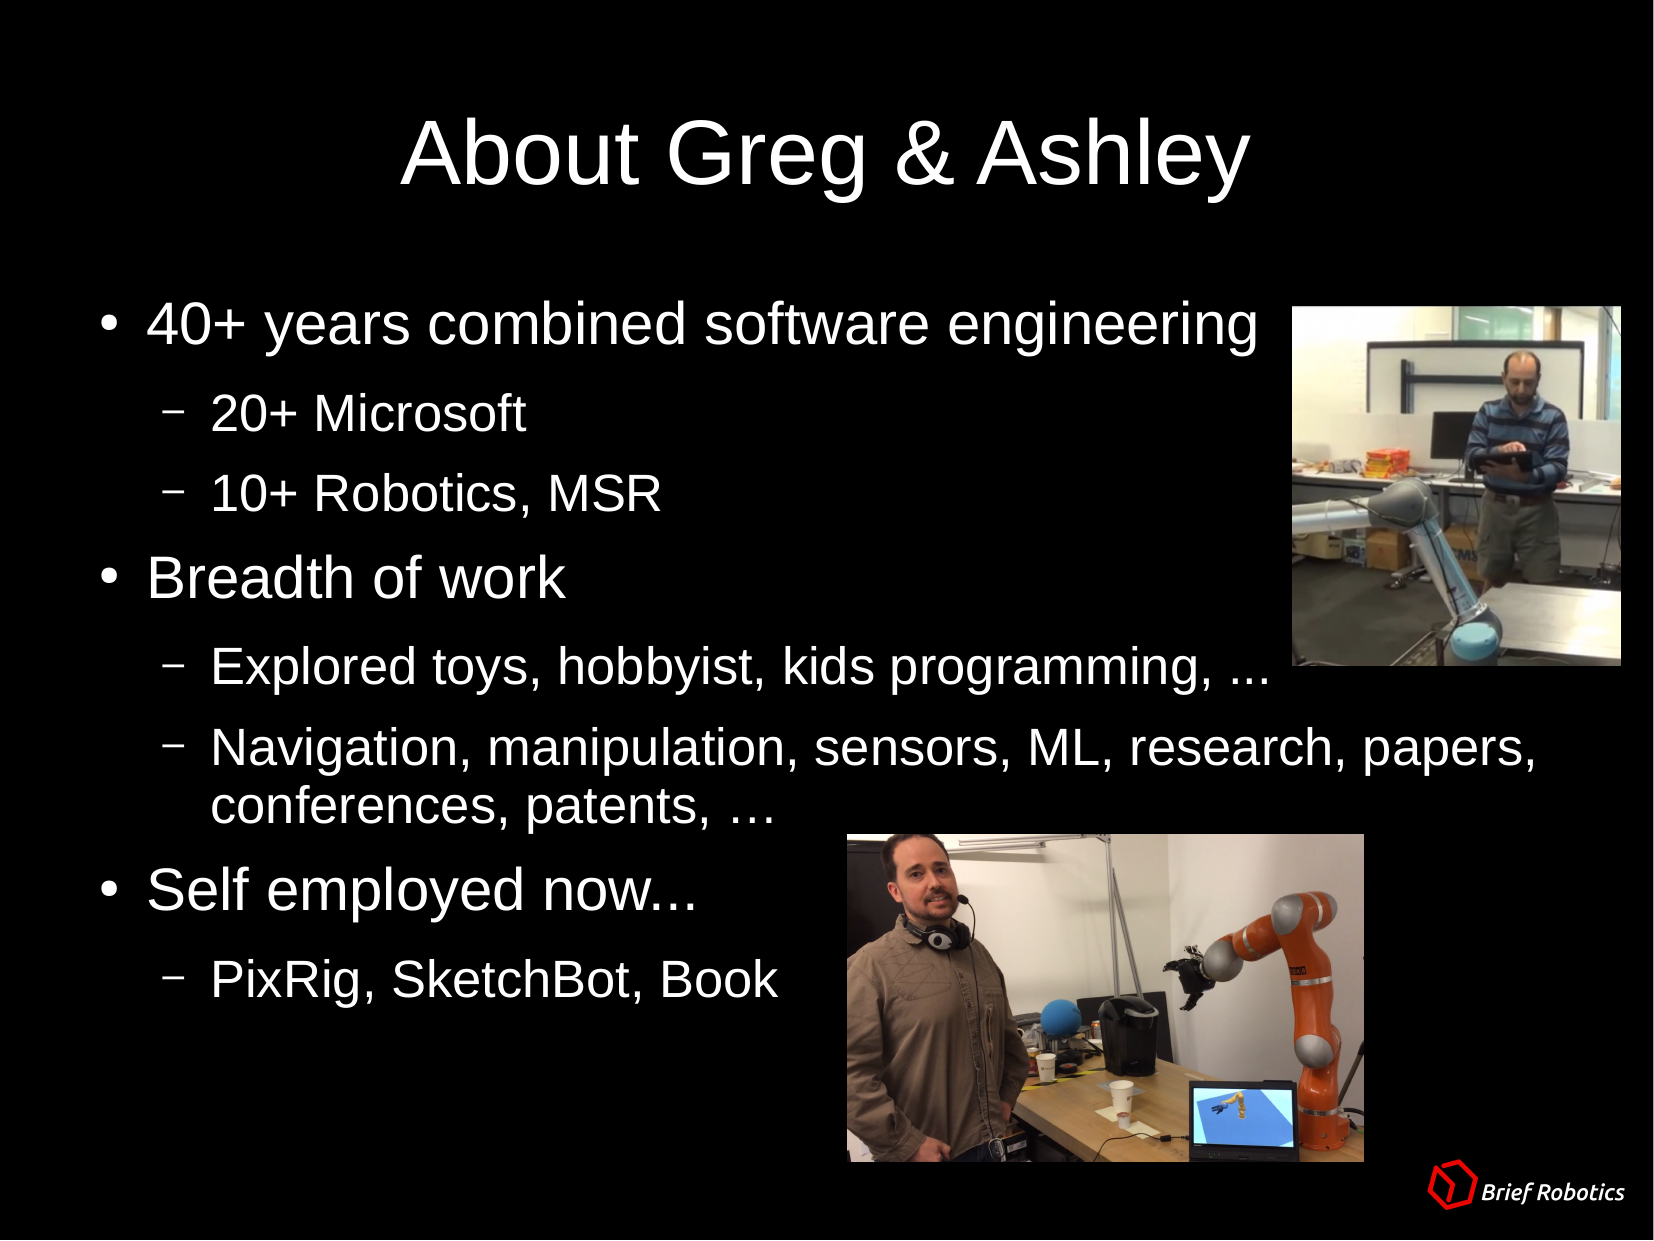

# About Greg & Ashley
40+ years combined software engineering
20+ Microsoft
10+ Robotics, MSR
Breadth of work
Explored toys, hobbyist, kids programming, ...
Navigation, manipulation, sensors, ML, research, papers, conferences, patents, …
Self employed now...
PixRig, SketchBot, Book